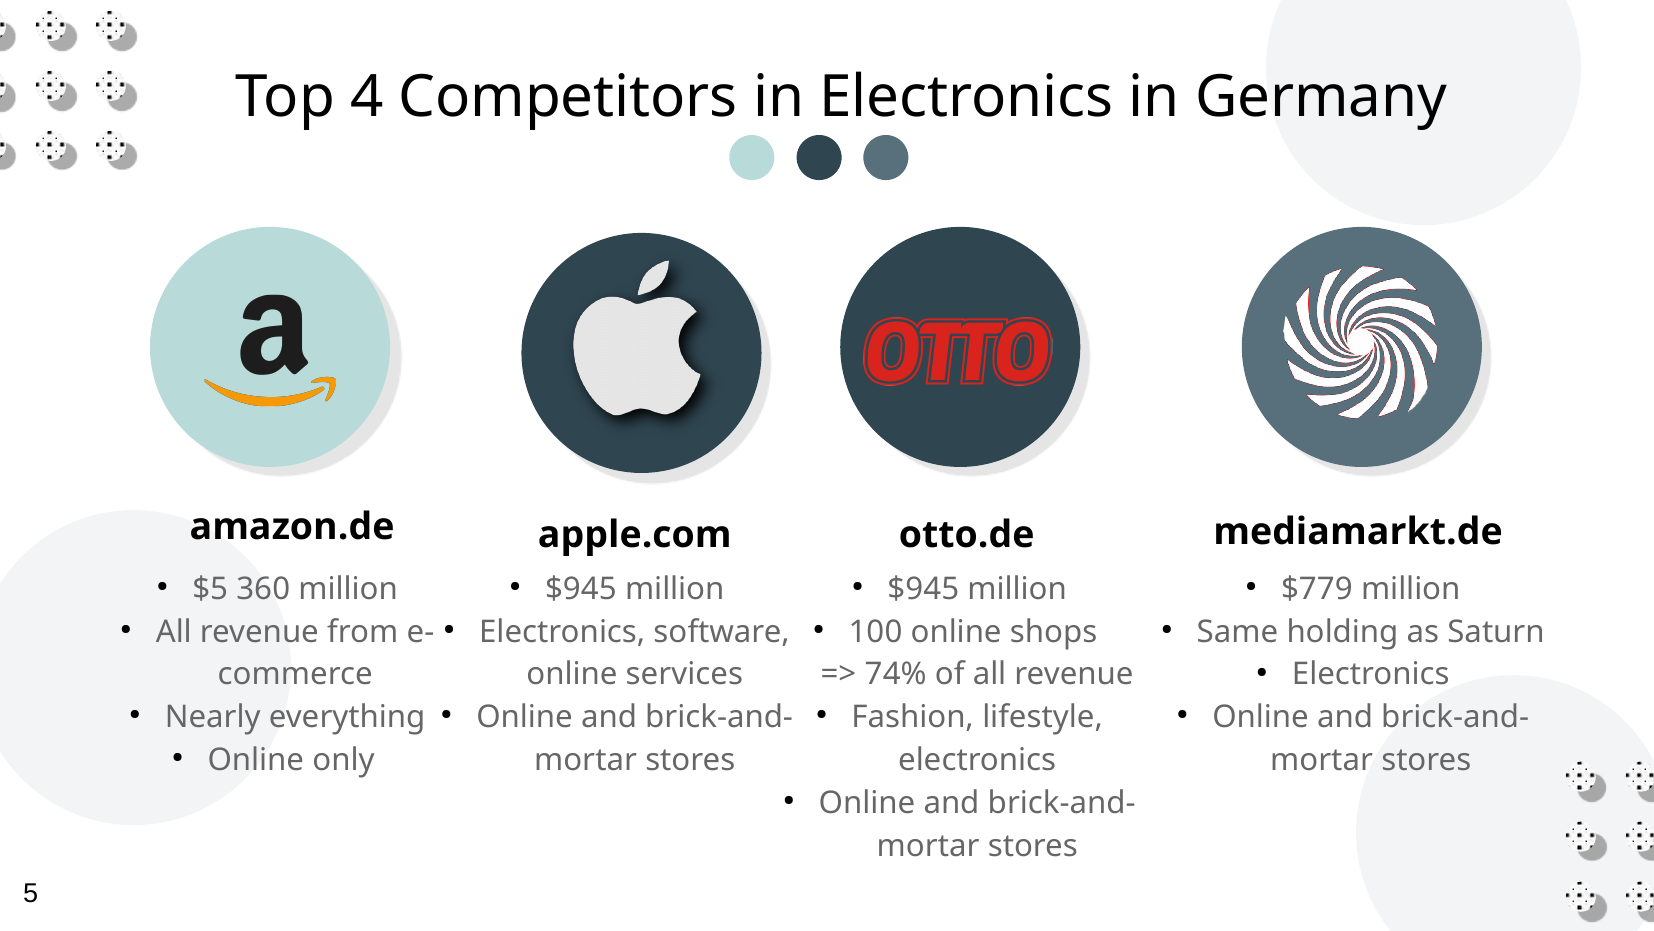

Top 4 Competitors in Electronics in Germany
amazon.de
mediamarkt.de
otto.de
apple.com
$5 360 million
All revenue from e-commerce
Nearly everything
Online only
$945 million
100 online shops
=> 74% of all revenue
Fashion, lifestyle, electronics
Online and brick-and-mortar stores
$945 million
Electronics, software, online services
Online and brick-and-mortar stores
$779 million
Same holding as Saturn
Electronics
Online and brick-and-mortar stores